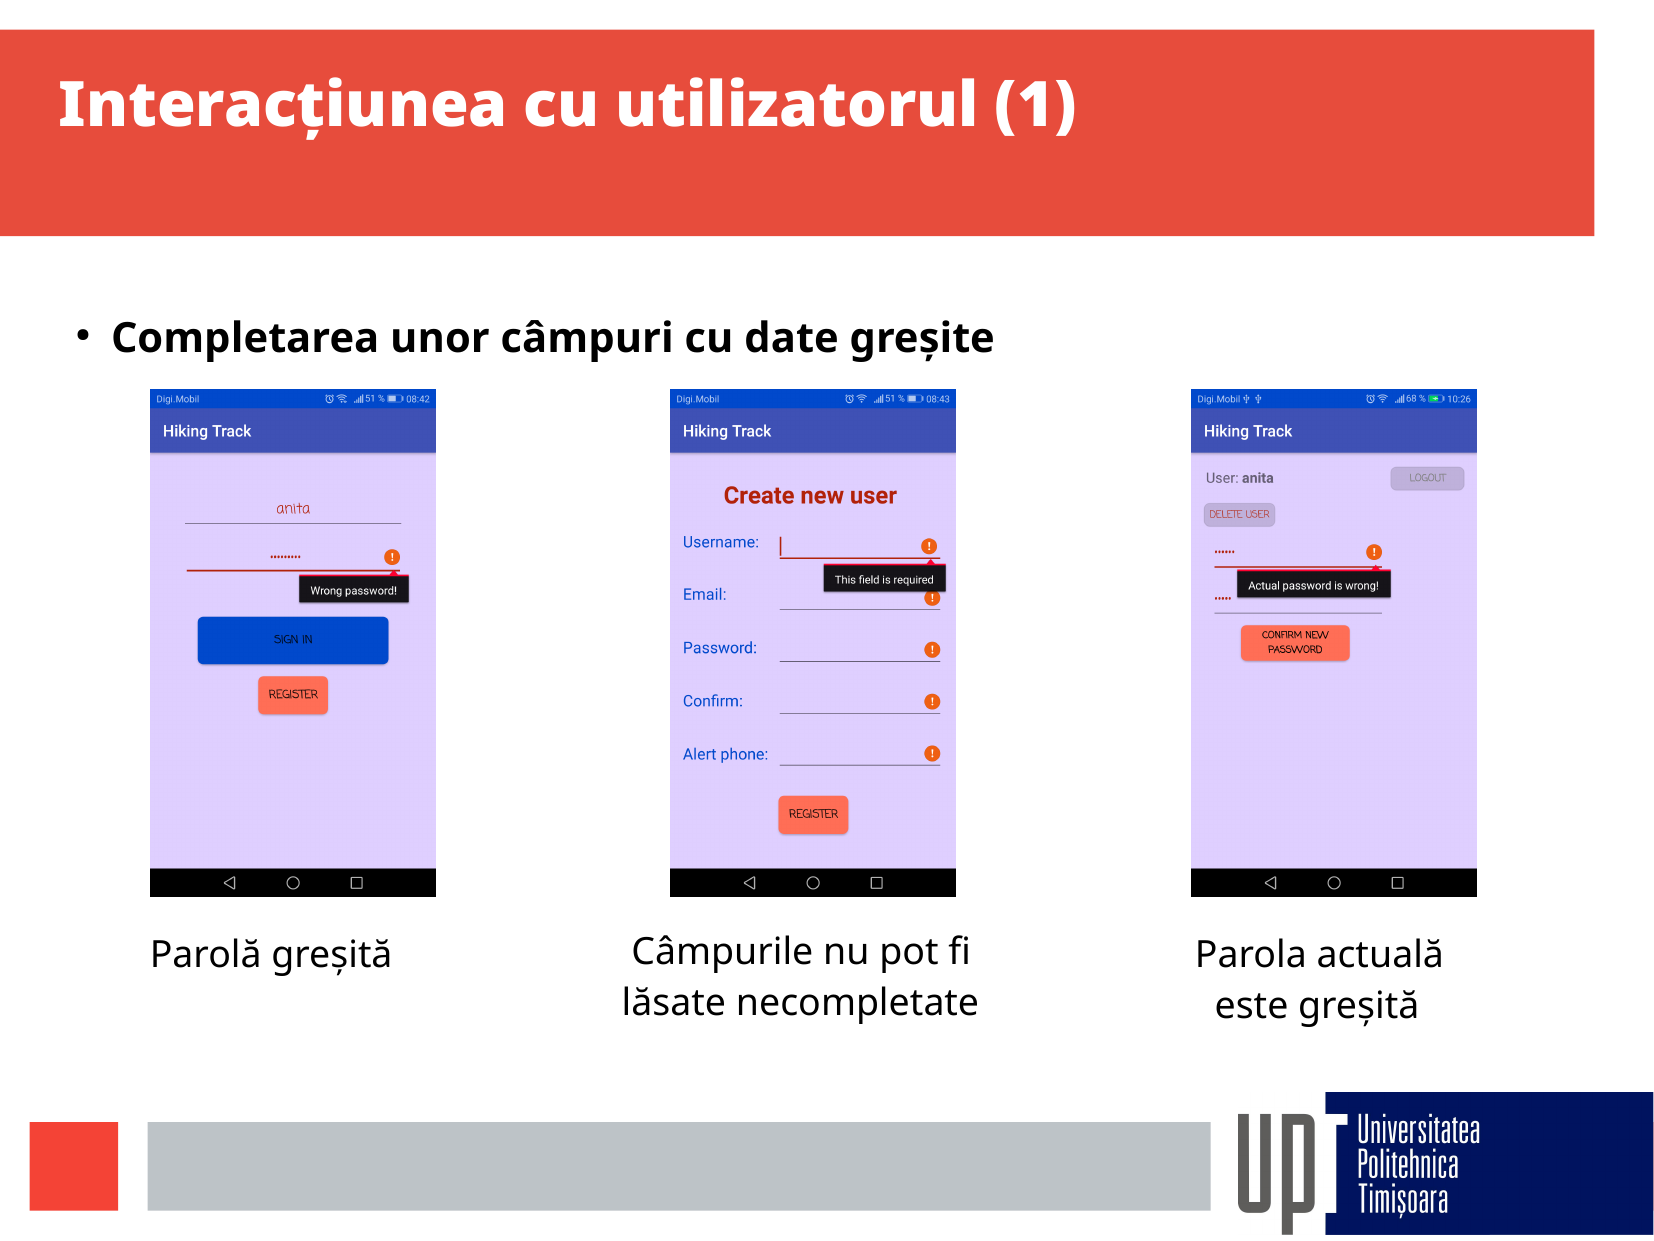

# Interacțiunea cu utilizatorul (1)
Completarea unor câmpuri cu date greșite
 Câmpurile nu pot fi
lăsate necompletate
Parolă greșită
Parola actuală
 este greșită